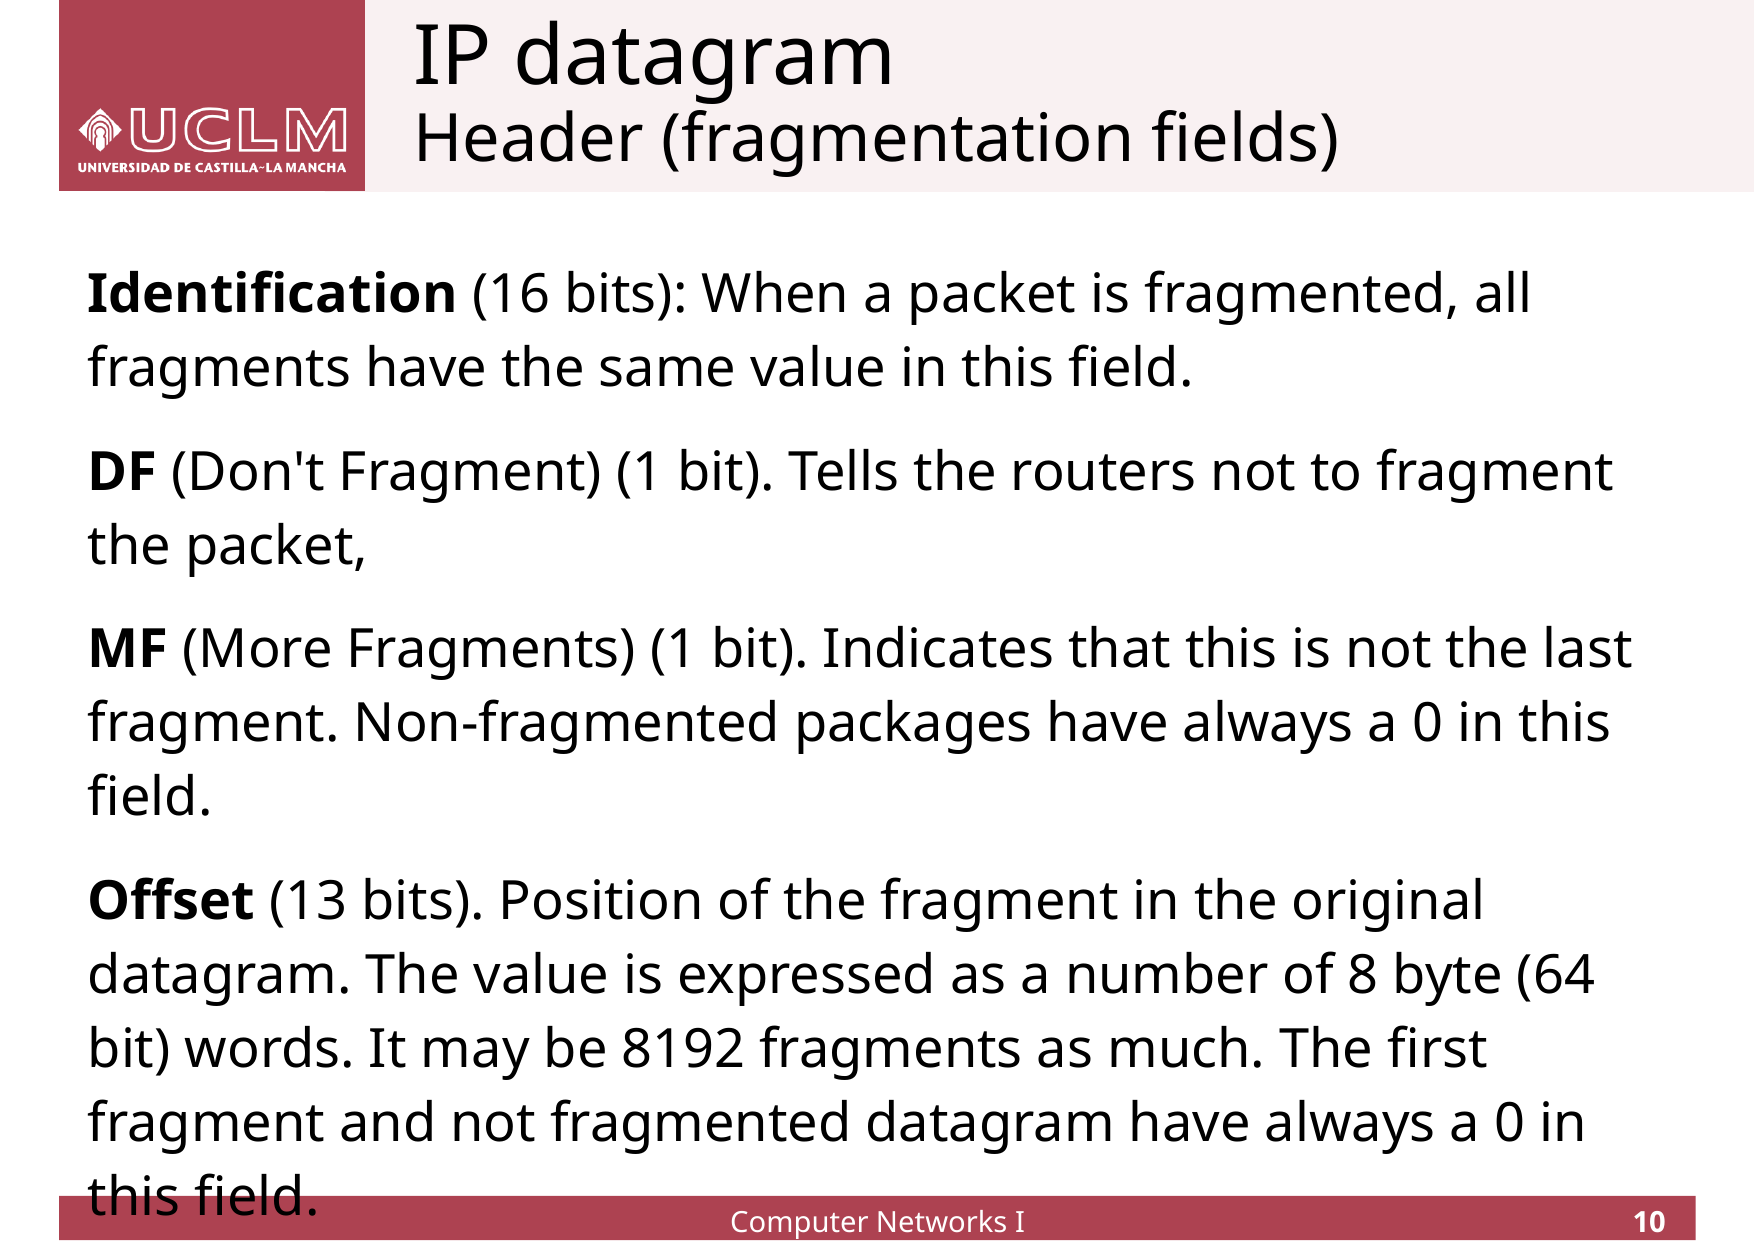

IP datagram
Header (fragmentation fields)
# Identification (16 bits): When a packet is fragmented, all fragments have the same value in this field.
DF (Don't Fragment) (1 bit). Tells the routers not to fragment the packet,
MF (More Fragments) (1 bit). Indicates that this is not the last fragment. Non-fragmented packages have always a 0 in this field.
Offset (13 bits). Position of the fragment in the original datagram. The value is expressed as a number of 8 byte (64 bit) words. It may be 8192 fragments as much. The first fragment and not fragmented datagram have always a 0 in this field.
The fragment length must be multiple of 8, except the last one.
Computer Networks I
10